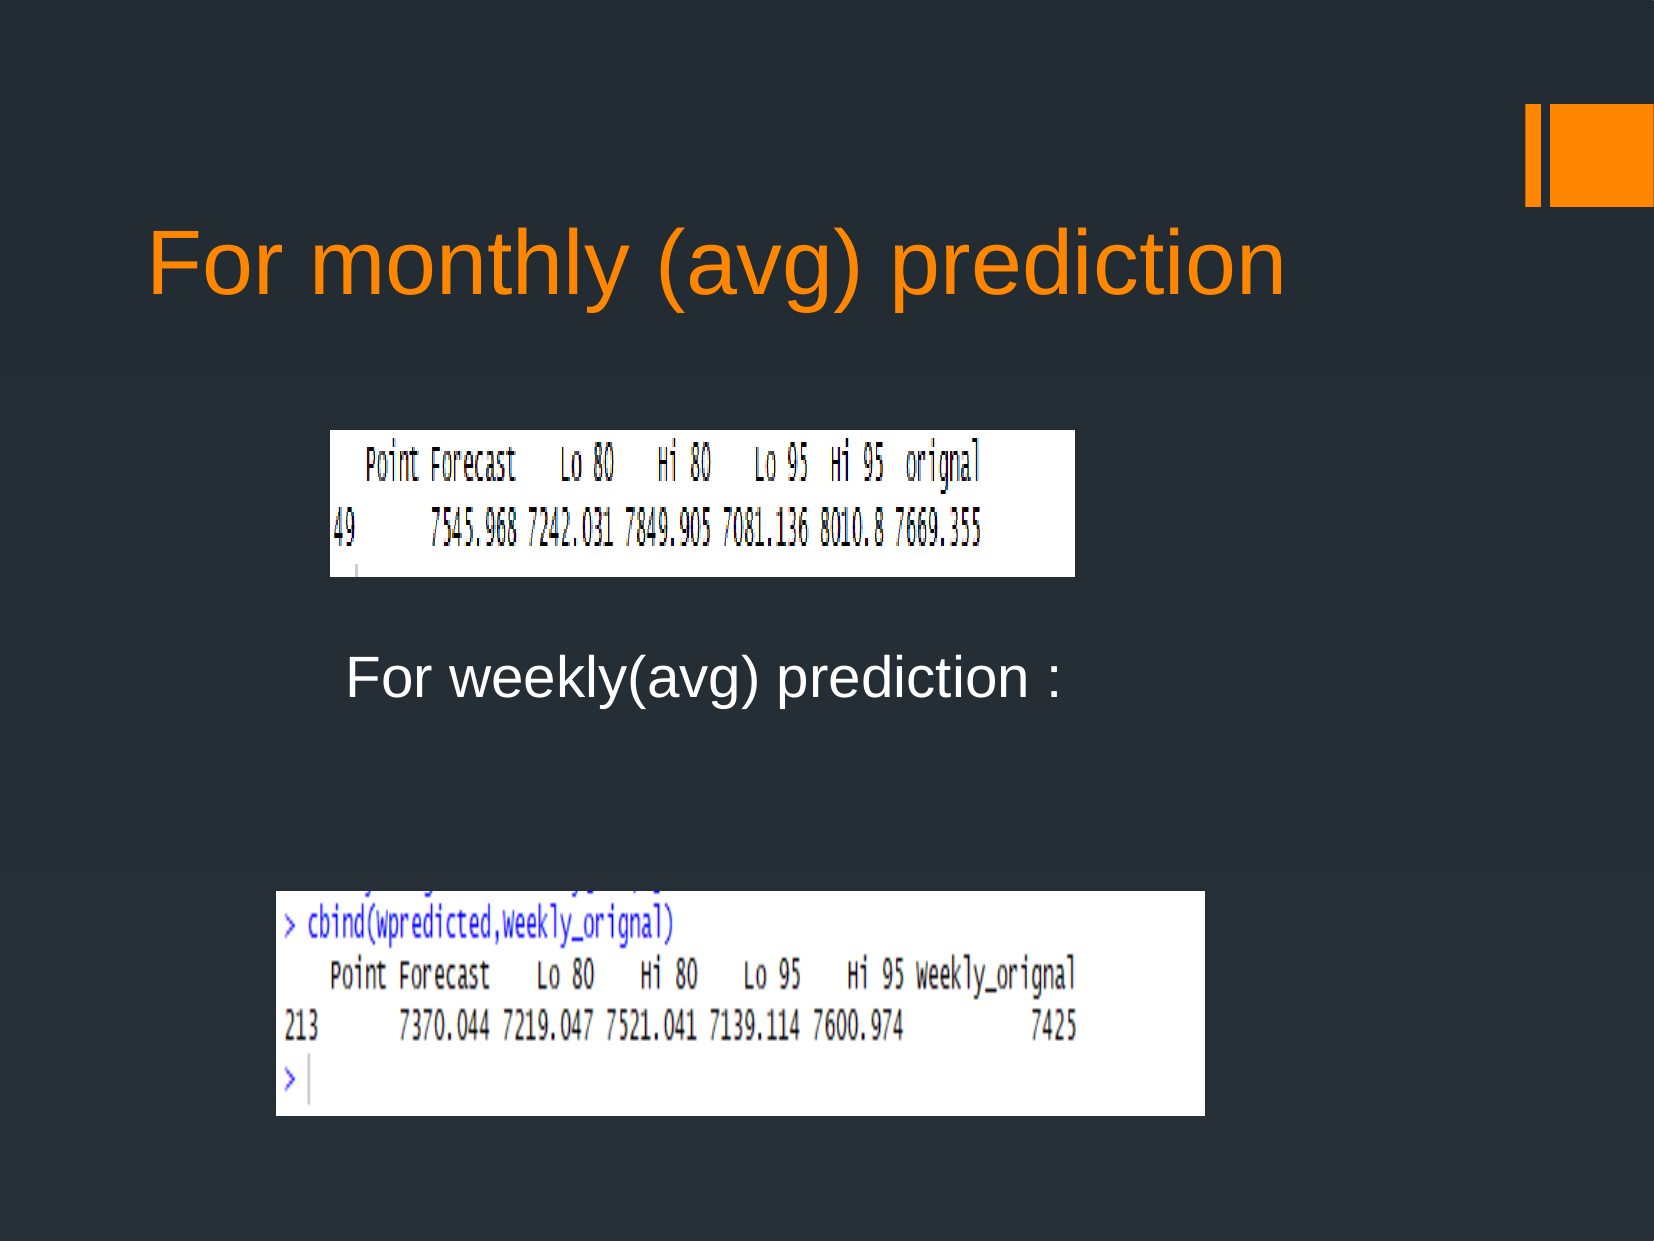

# For monthly (avg) prediction
For weekly(avg) prediction :